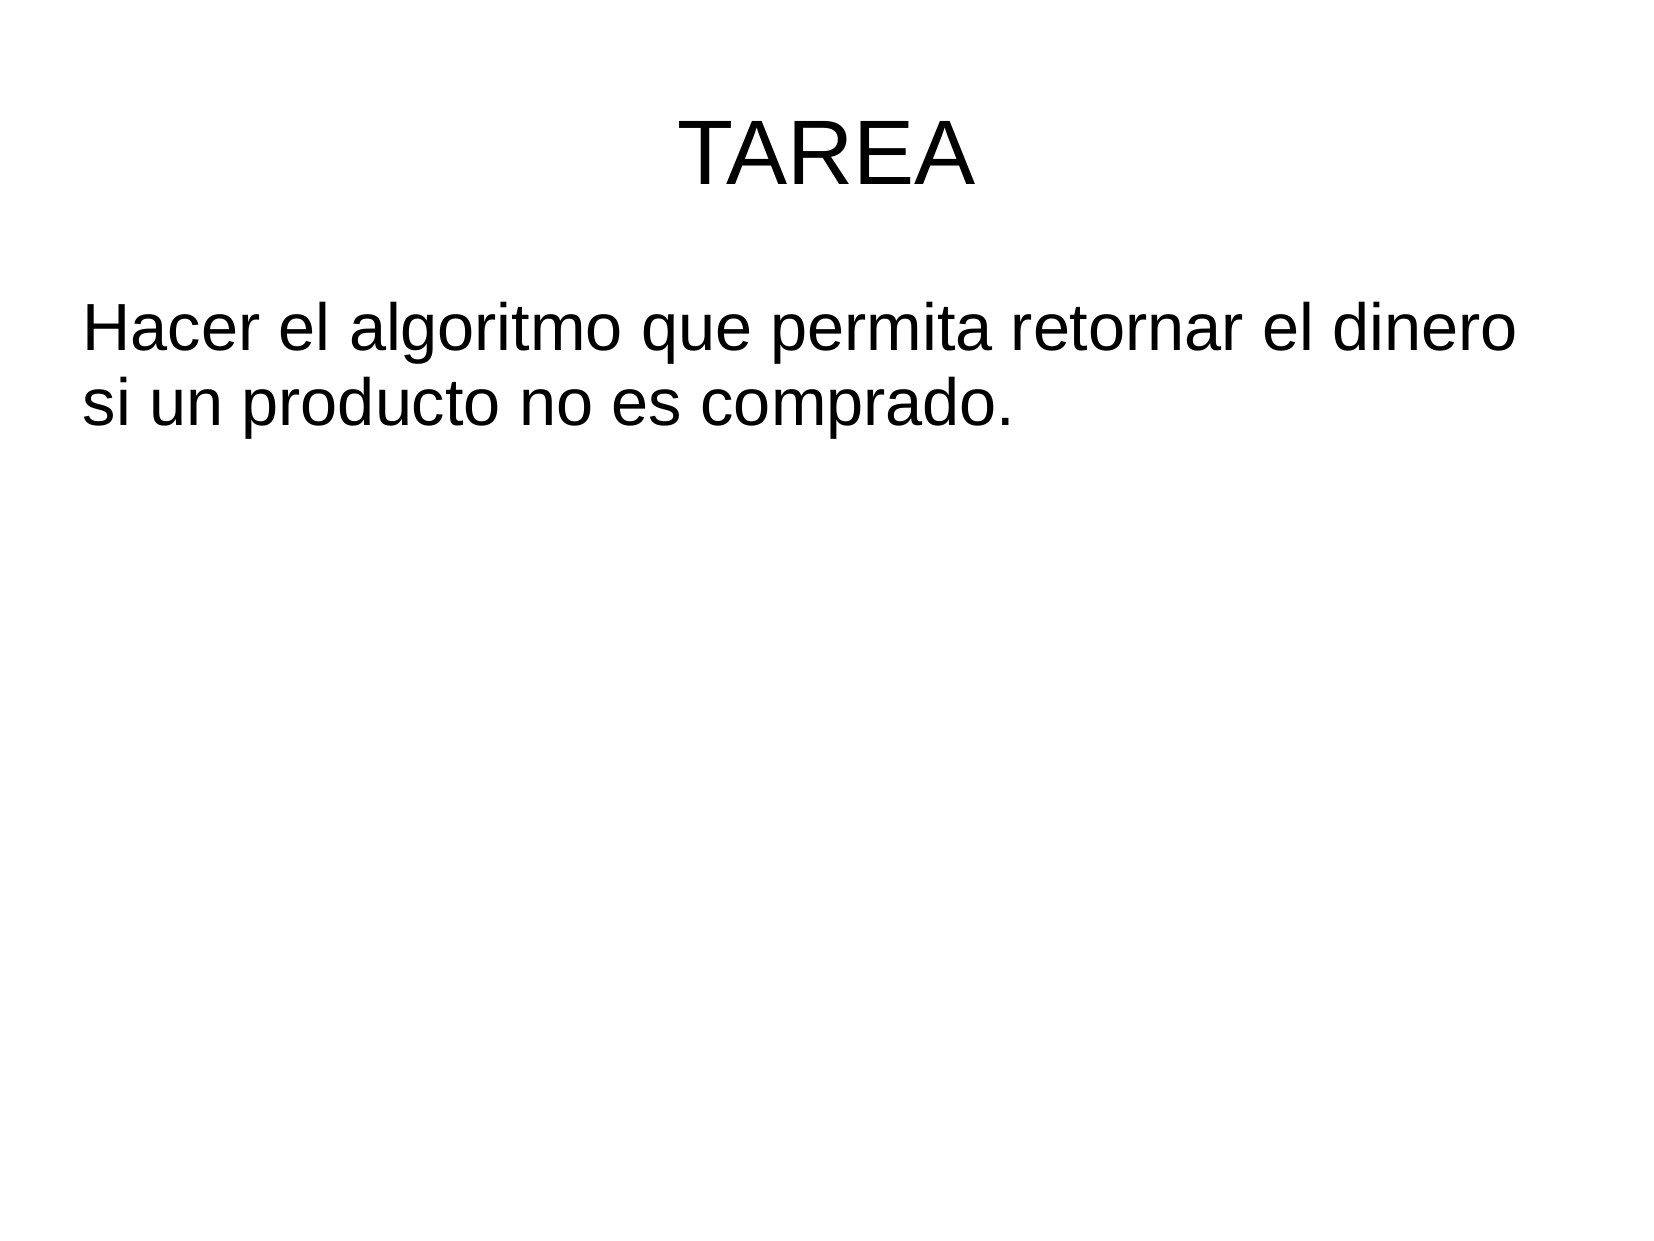

# TAREA
Hacer el algoritmo que permita retornar el dinero si un producto no es comprado.